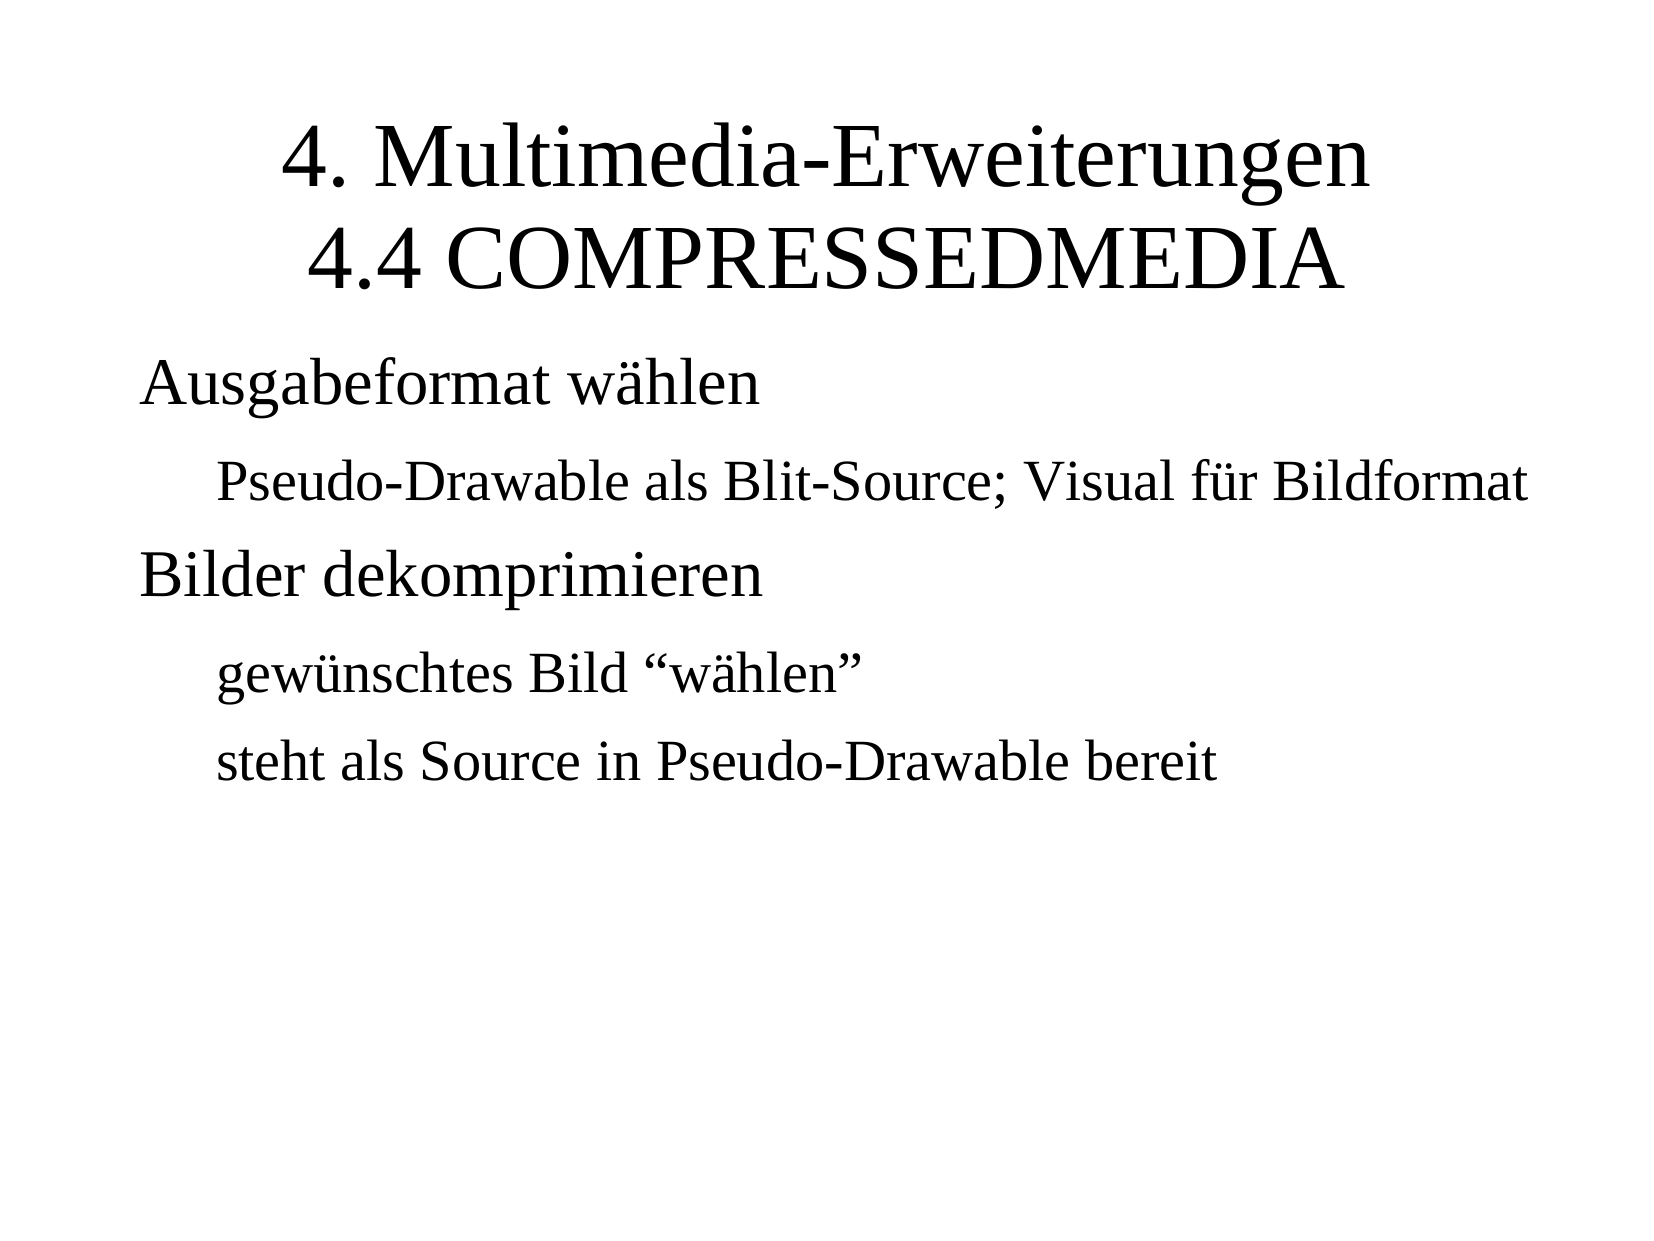

# 4. Multimedia-Erweiterungen 4.4 COMPRESSEDMEDIA
Ausgabeformat wählen
Pseudo-Drawable als Blit-Source; Visual für Bildformat
Bilder dekomprimieren
gewünschtes Bild “wählen”
steht als Source in Pseudo-Drawable bereit